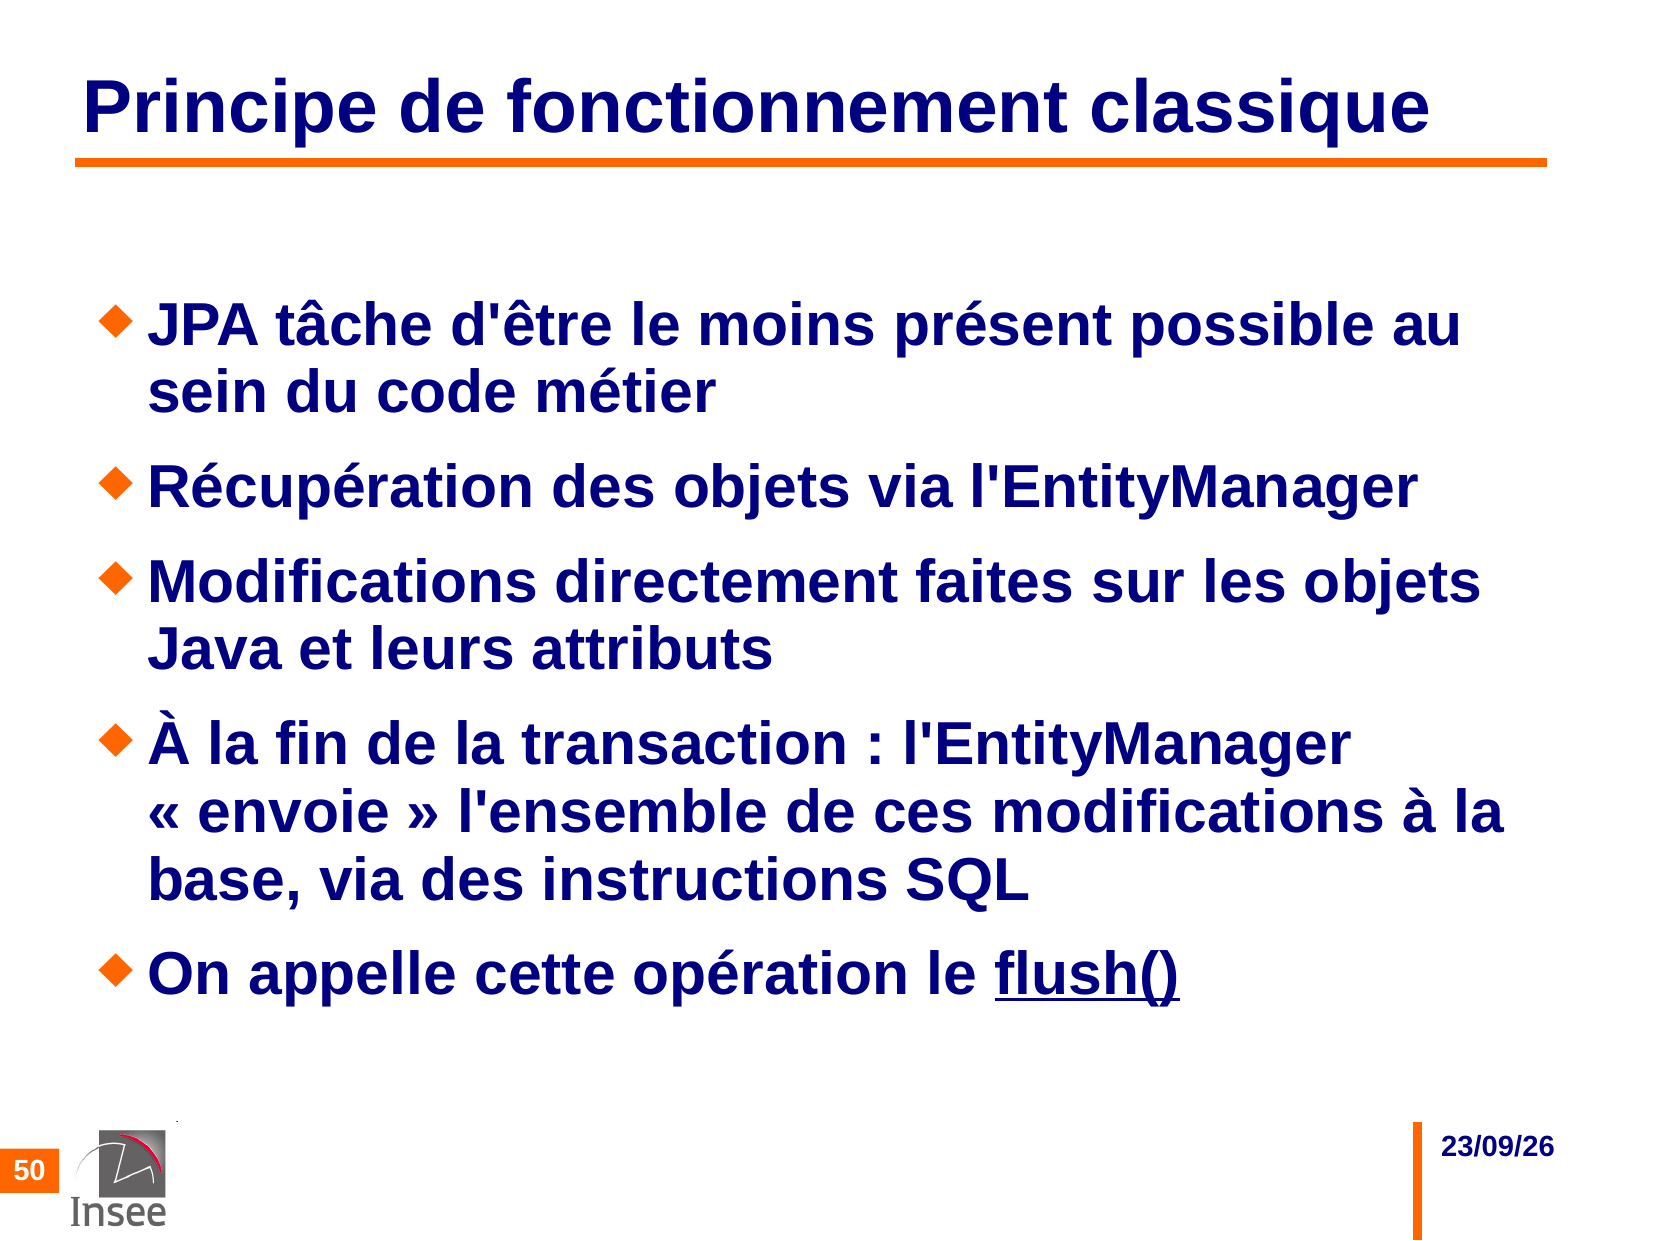

# Principe de fonctionnement classique
JPA tâche d'être le moins présent possible au sein du code métier
Récupération des objets via l'EntityManager
Modifications directement faites sur les objets Java et leurs attributs
À la fin de la transaction : l'EntityManager « envoie » l'ensemble de ces modifications à la base, via des instructions SQL
On appelle cette opération le flush()
50